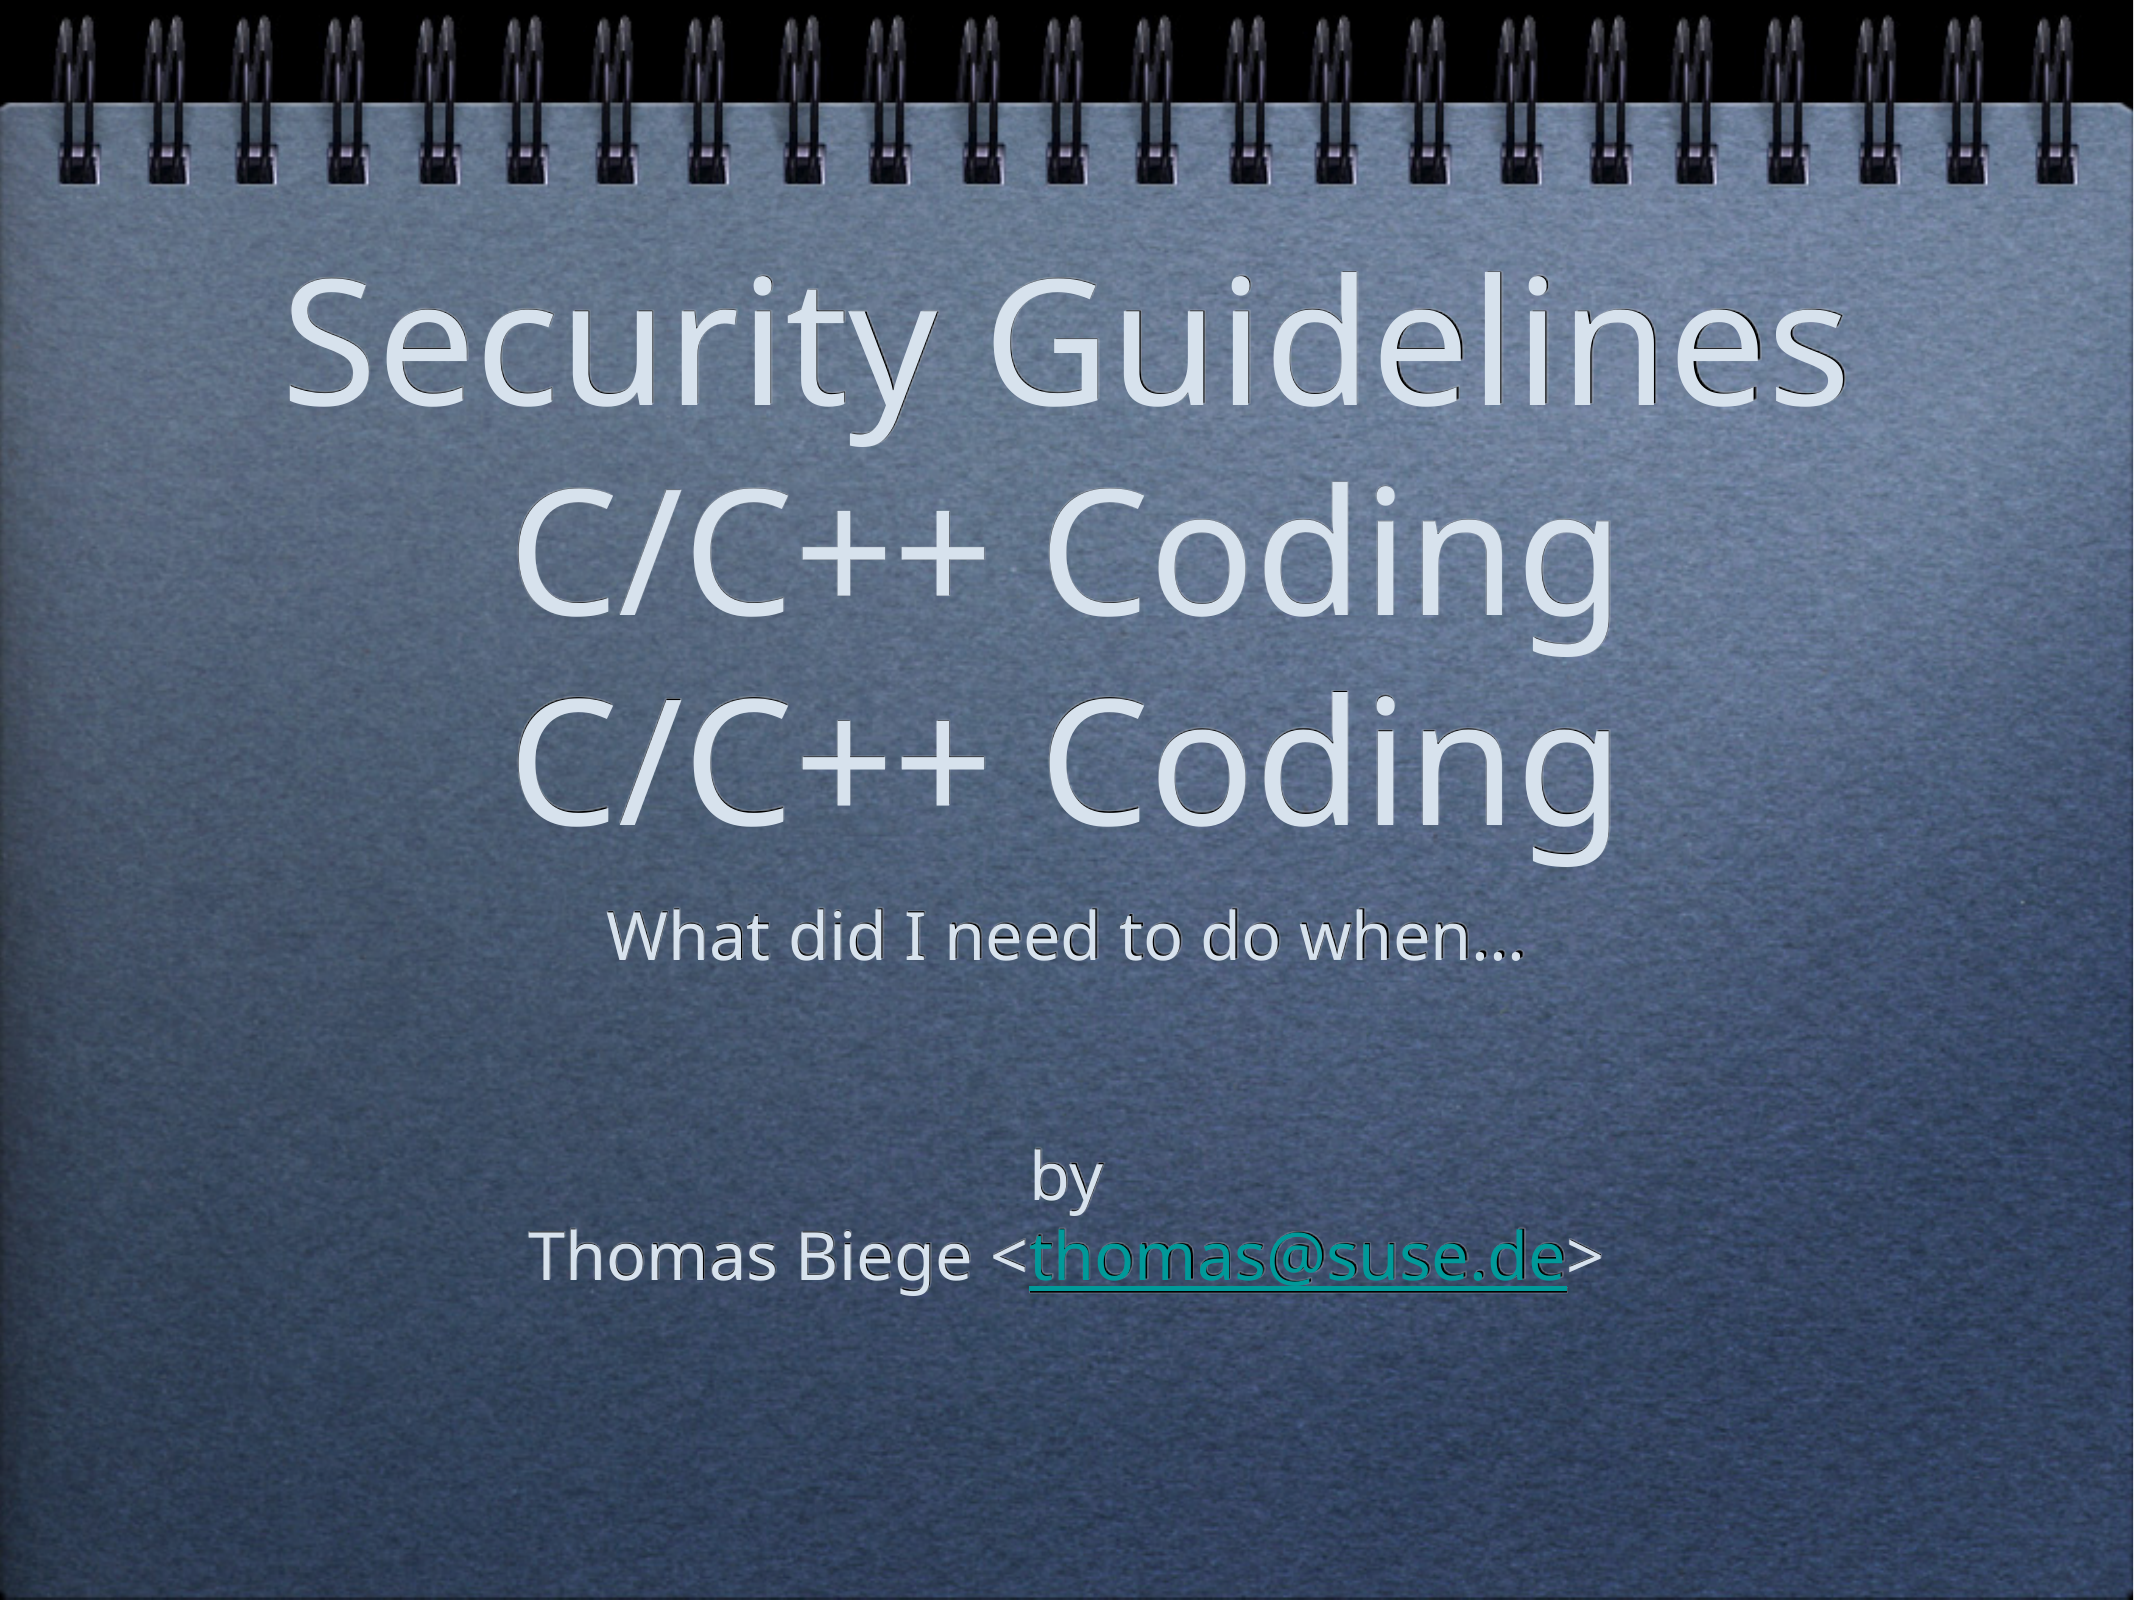

# Security Guidelines C/C++ Coding
C/C++ Coding
What did I need to do when...
by
Thomas Biege <thomas@suse.de>